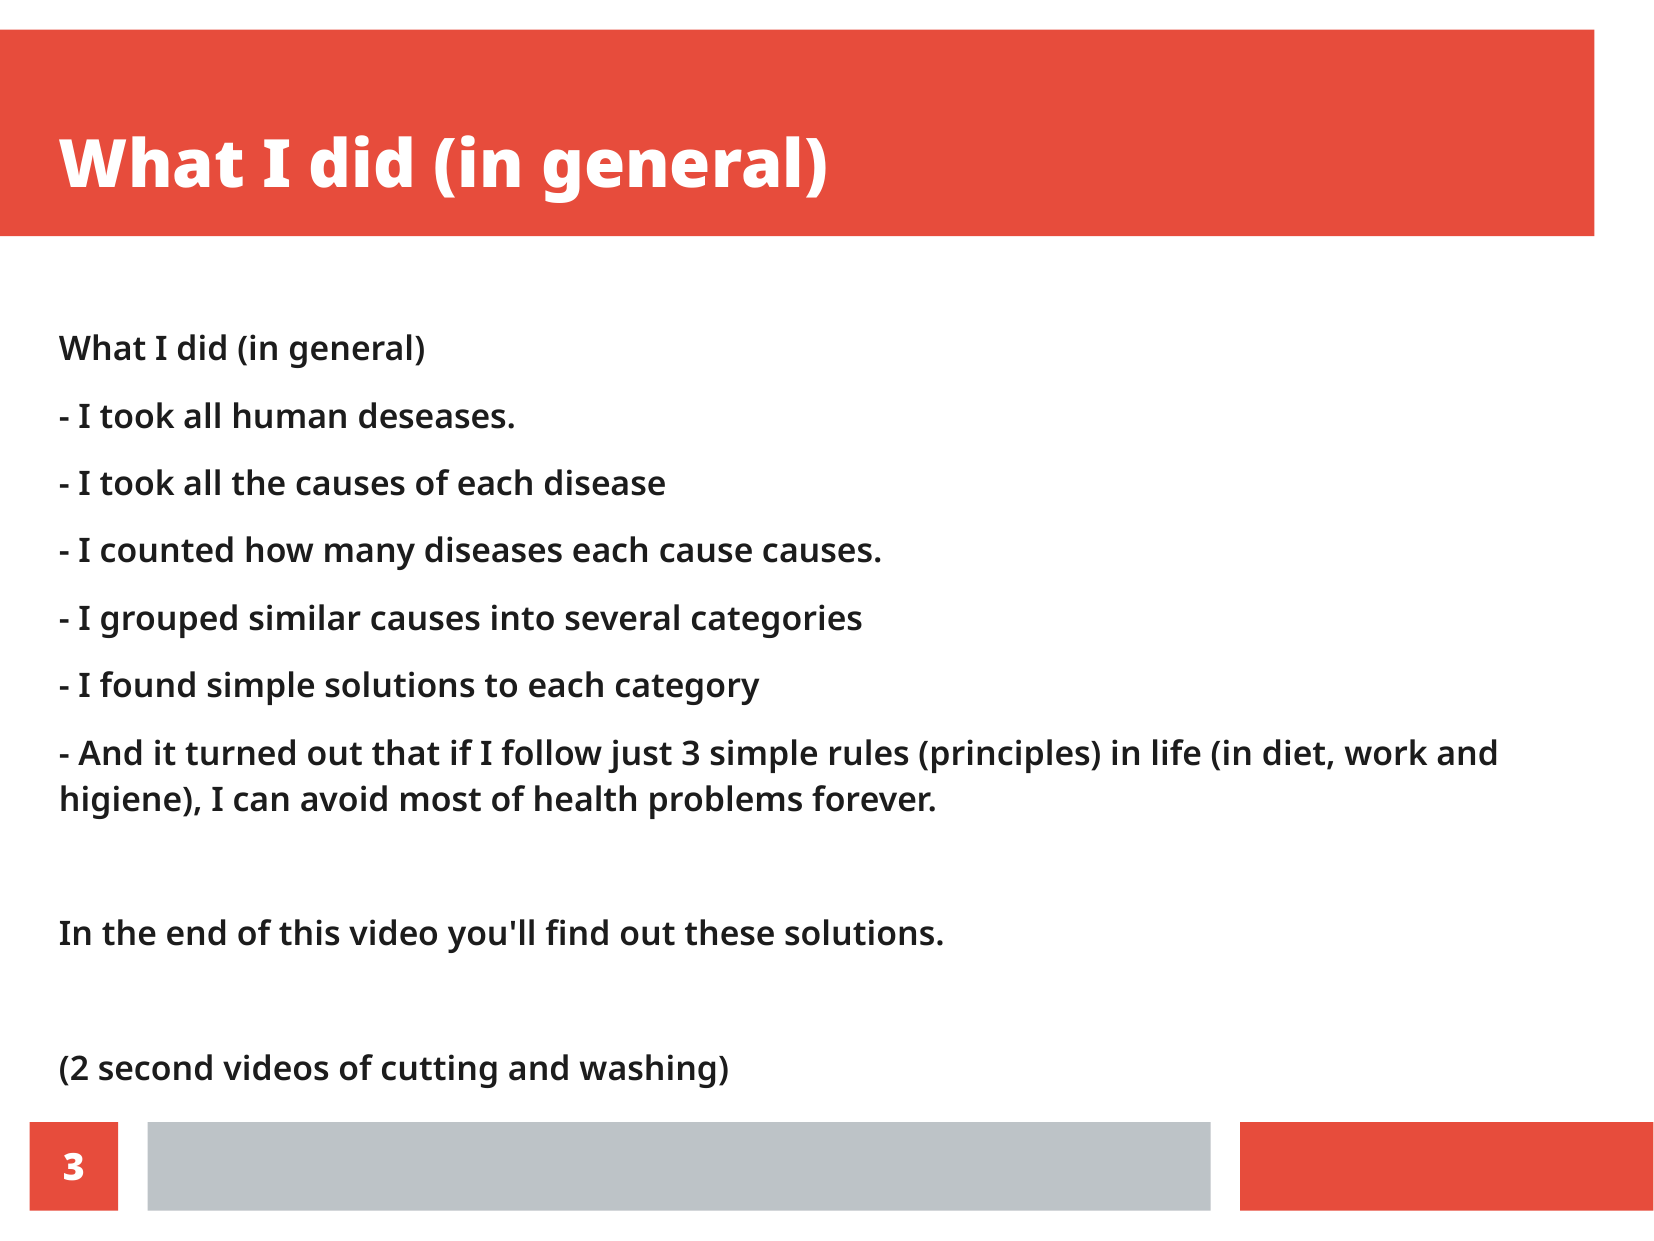

# What I did (in general)
What I did (in general)
- I took all human deseases.
- I took all the causes of each disease
- I counted how many diseases each cause causes.
- I grouped similar causes into several categories
- I found simple solutions to each category
- And it turned out that if I follow just 3 simple rules (principles) in life (in diet, work and higiene), I can avoid most of health problems forever.
In the end of this video you'll find out these solutions.
(2 second videos of cutting and washing)
3